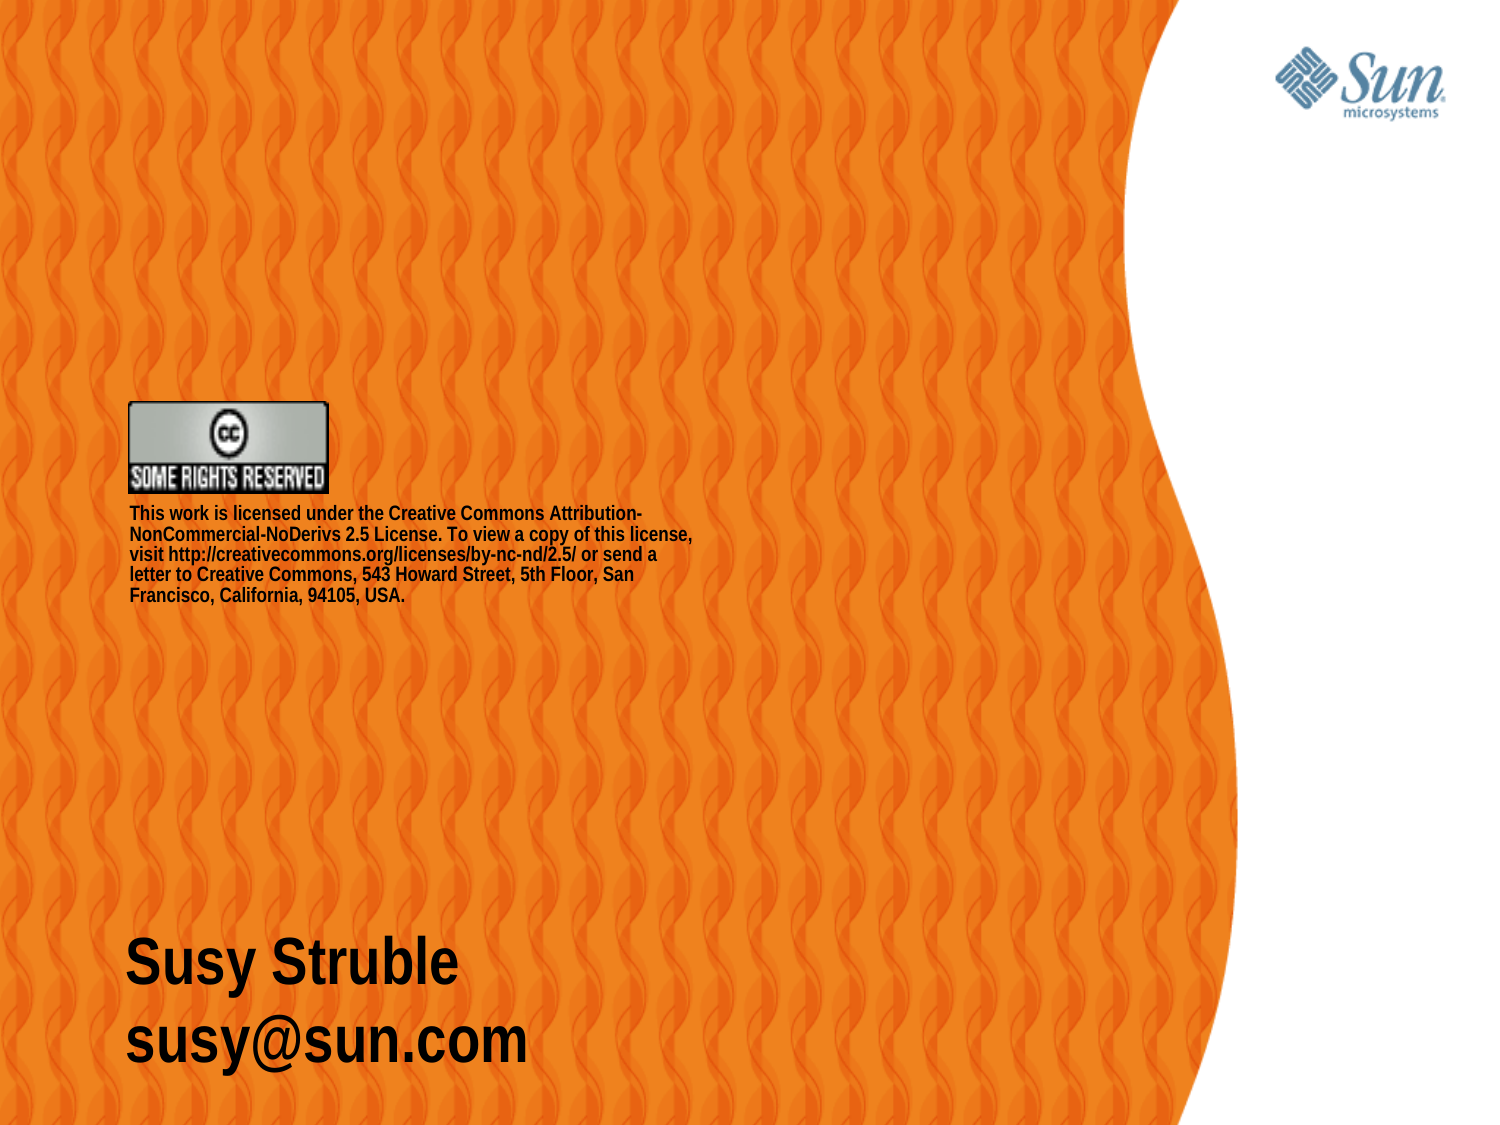

This work is licensed under the Creative Commons Attribution-NonCommercial-NoDerivs 2.5 License. To view a copy of this license, visit http://creativecommons.org/licenses/by-nc-nd/2.5/ or send a letter to Creative Commons, 543 Howard Street, 5th Floor, San Francisco, California, 94105, USA.
# Susy Struble
susy@sun.com